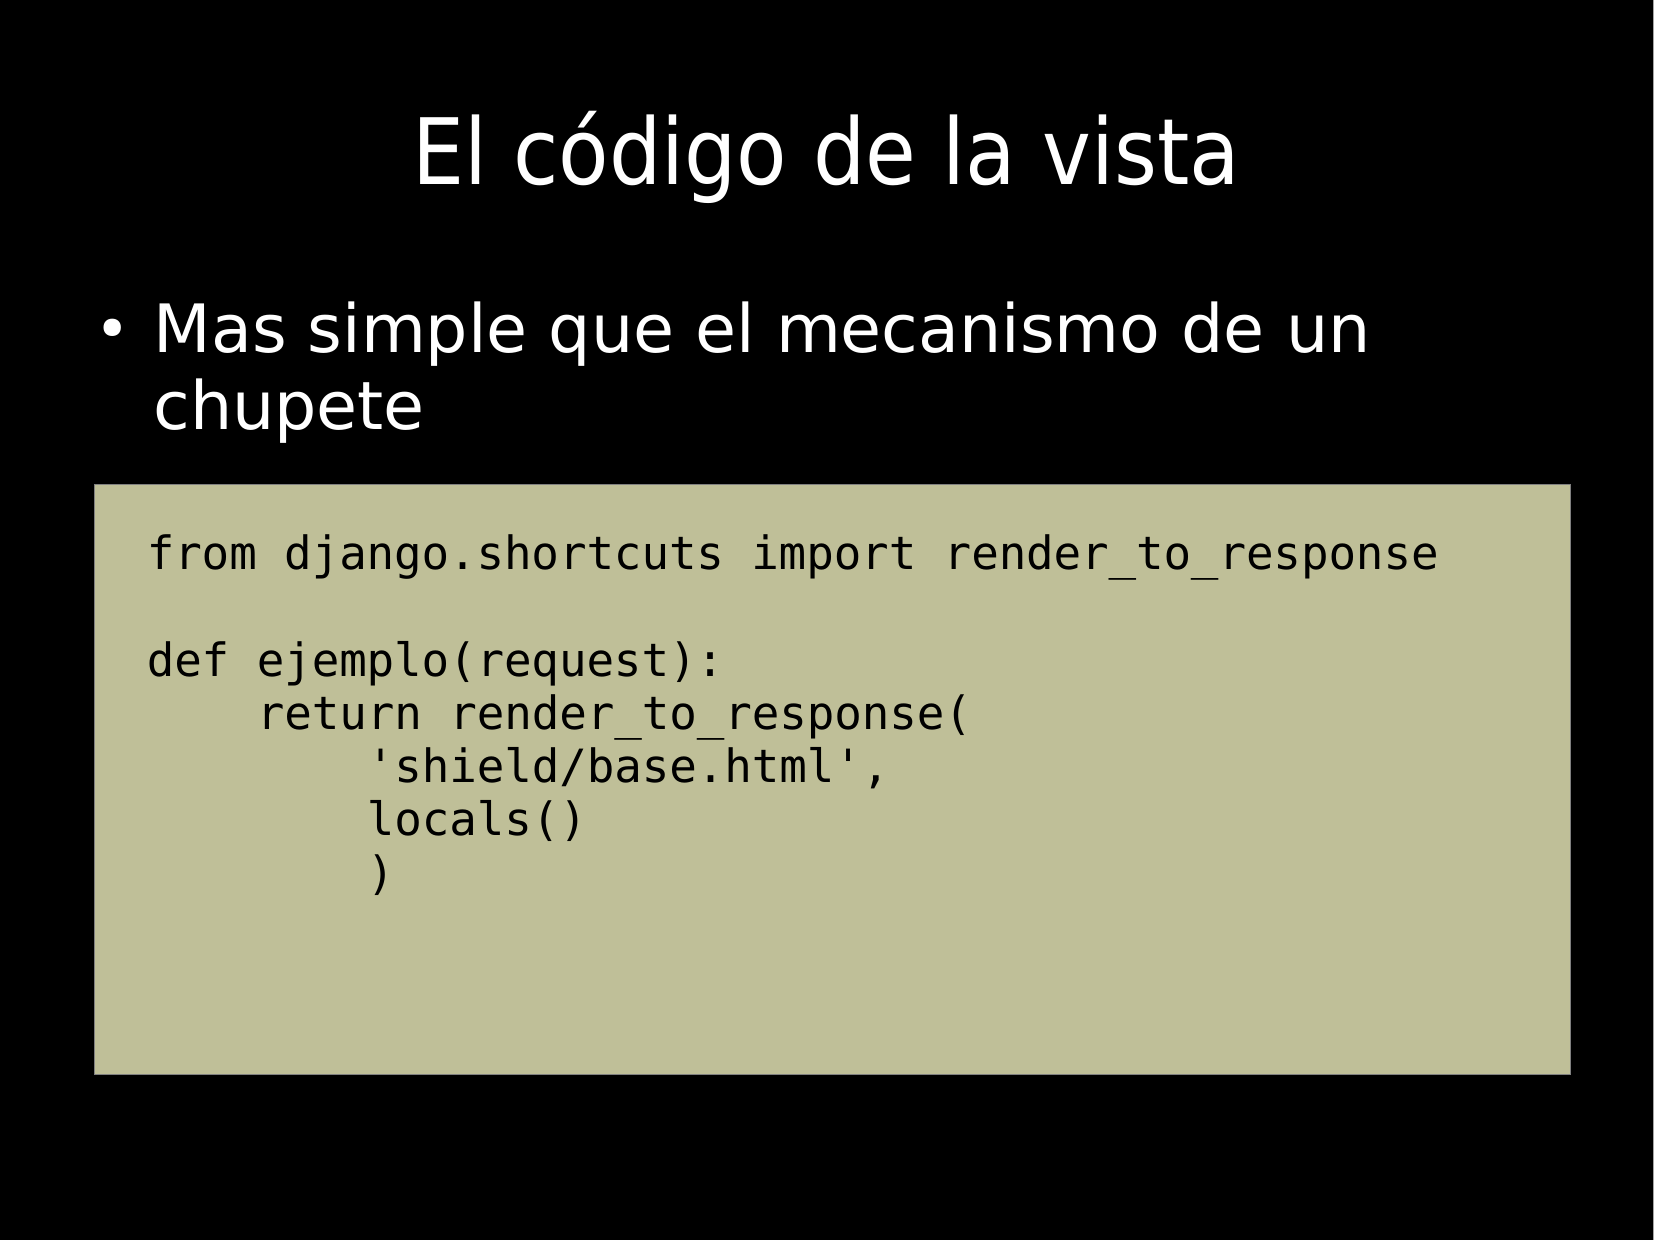

# El código de la vista
Mas simple que el mecanismo de un chupete
from django.shortcuts import render_to_response
def ejemplo(request):
 return render_to_response(
 'shield/base.html',
 locals()
 )